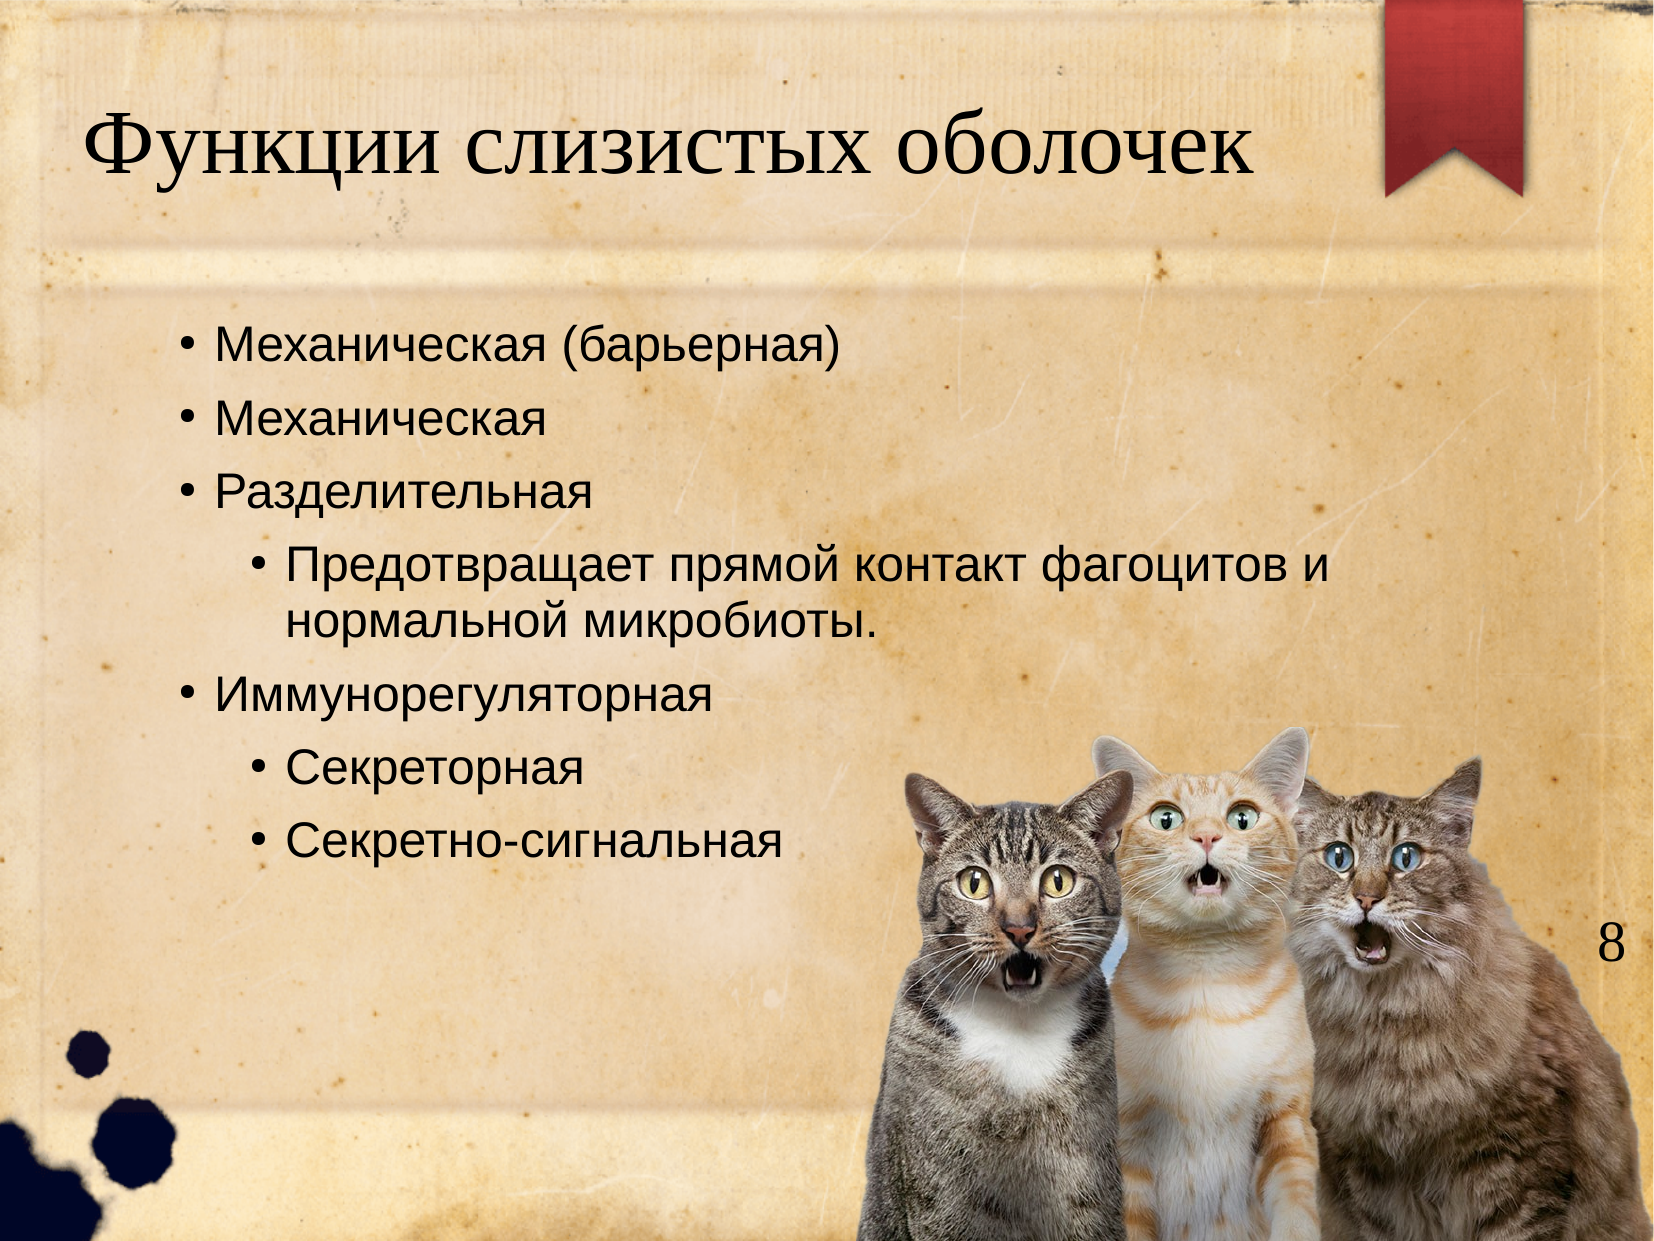

Функции слизистых оболочек
Механическая (барьерная)
Механическая
Разделительная
Предотвращает прямой контакт фагоцитов и нормальной микробиоты.
Иммунорегуляторная
Секреторная
Секретно-сигнальная
# 8